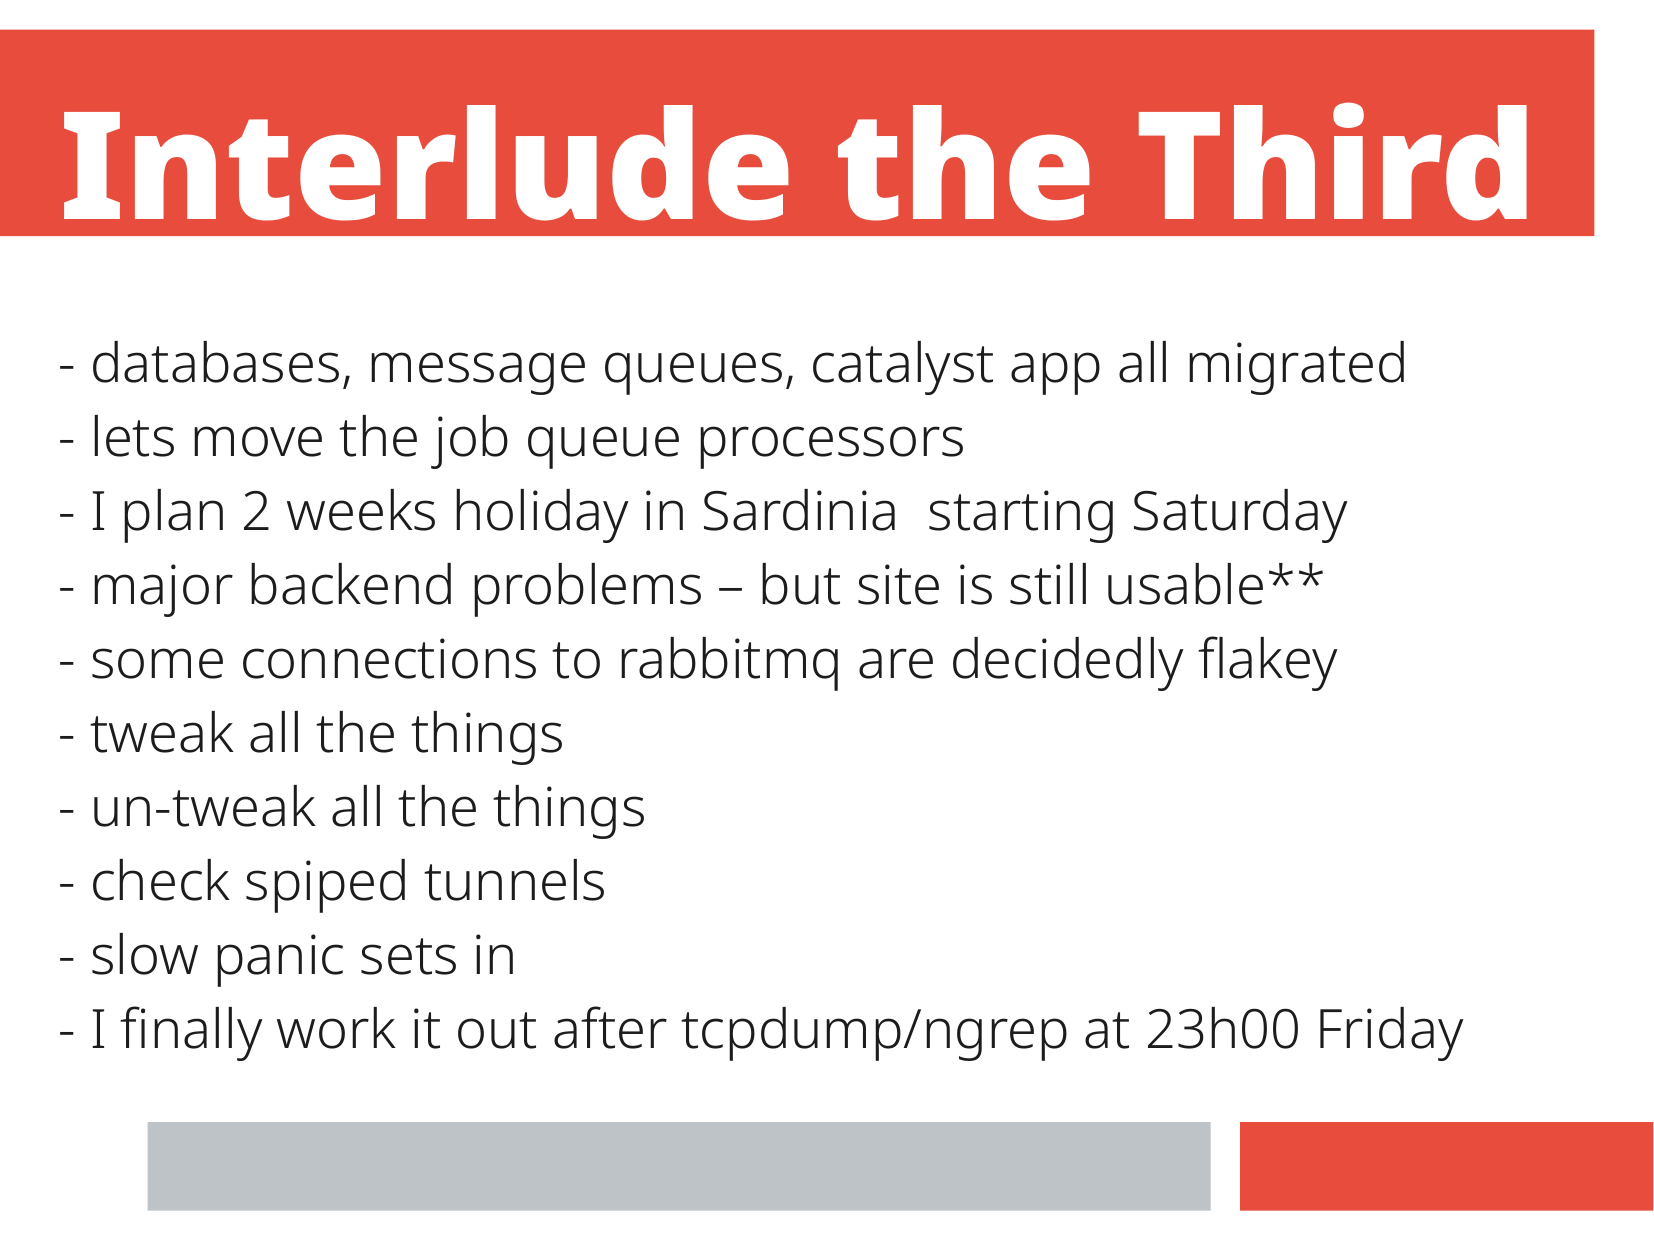

# Interlude the Third
- databases, message queues, catalyst app all migrated
- lets move the job queue processors
- I plan 2 weeks holiday in Sardinia starting Saturday
- major backend problems – but site is still usable**
- some connections to rabbitmq are decidedly flakey
- tweak all the things
- un-tweak all the things
- check spiped tunnels
- slow panic sets in
- I finally work it out after tcpdump/ngrep at 23h00 Friday